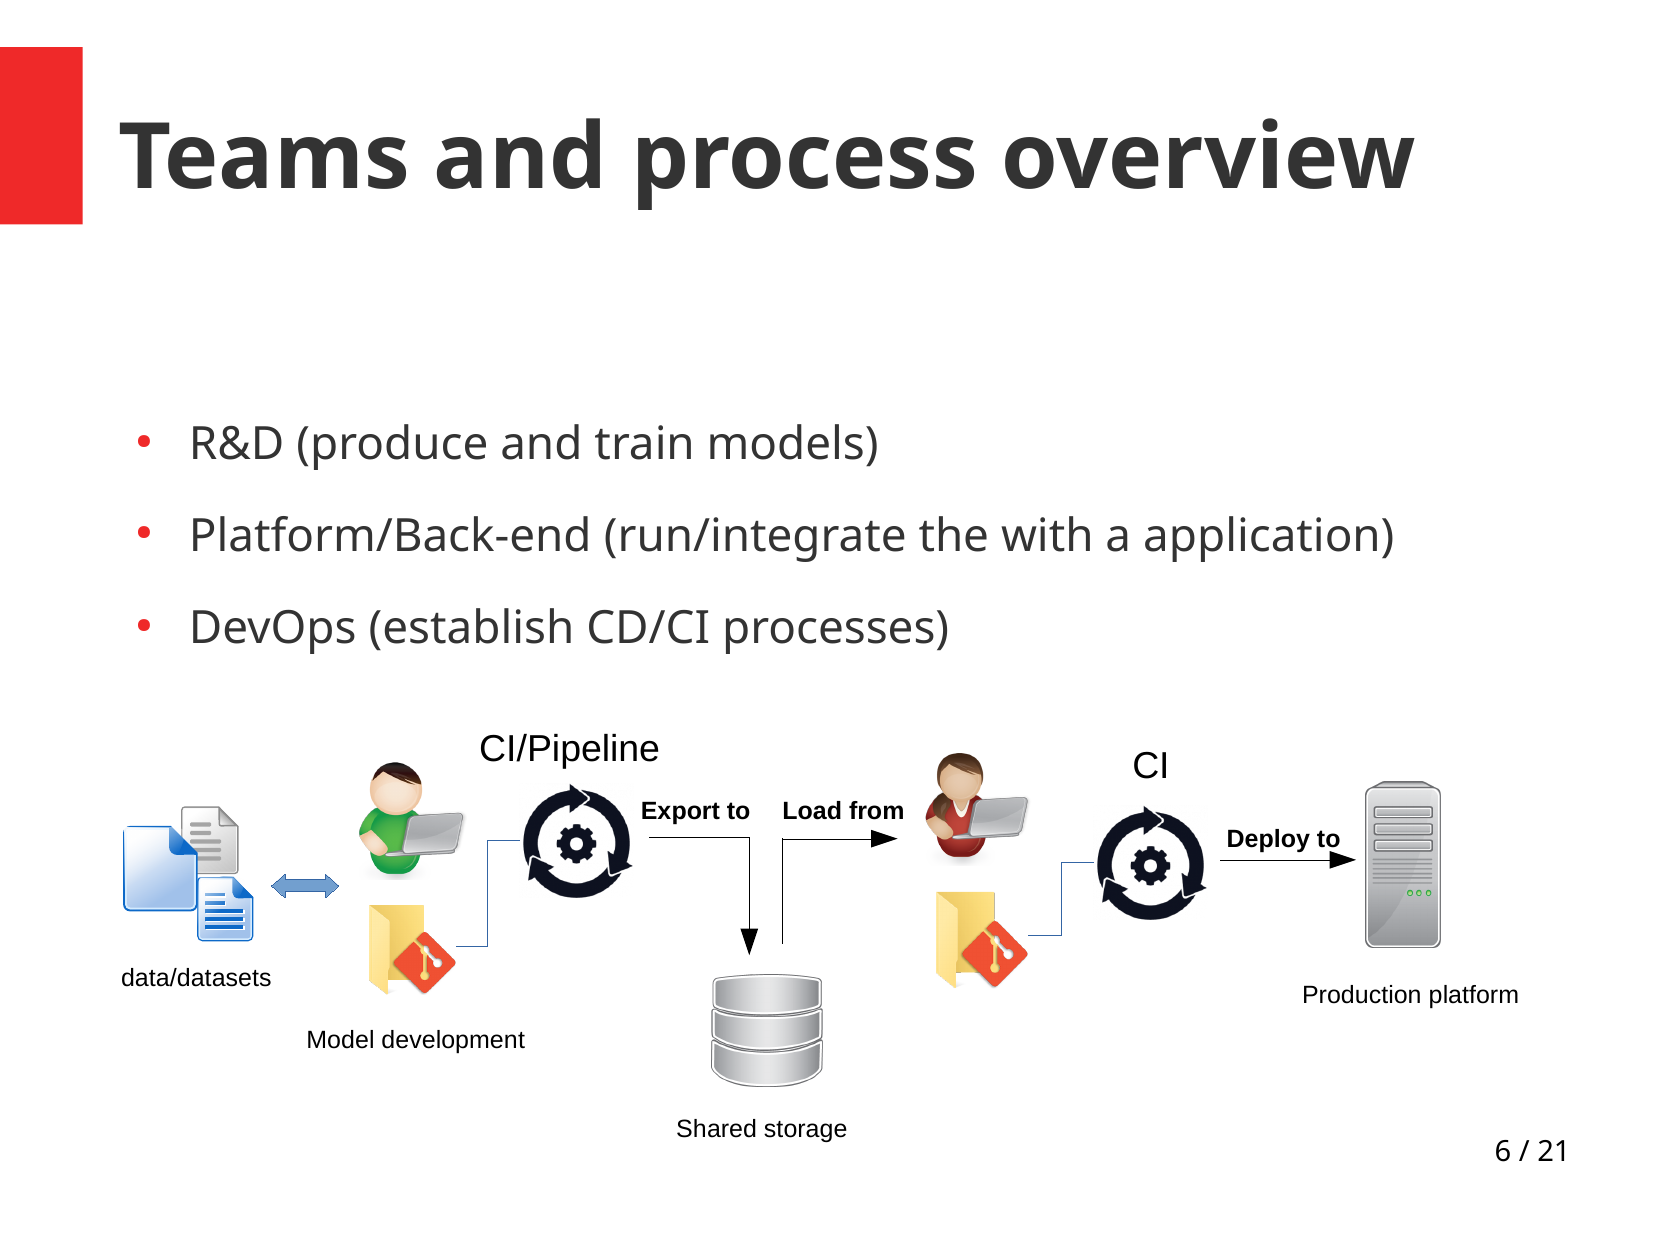

# Teams and process overview
R&D (produce and train models)
Platform/Back-end (run/integrate the with a application)
DevOps (establish CD/CI processes)
CI/Pipeline
CI
Export to
Load from
Deploy to
data/datasets
Production platform
Model development
Shared storage
6